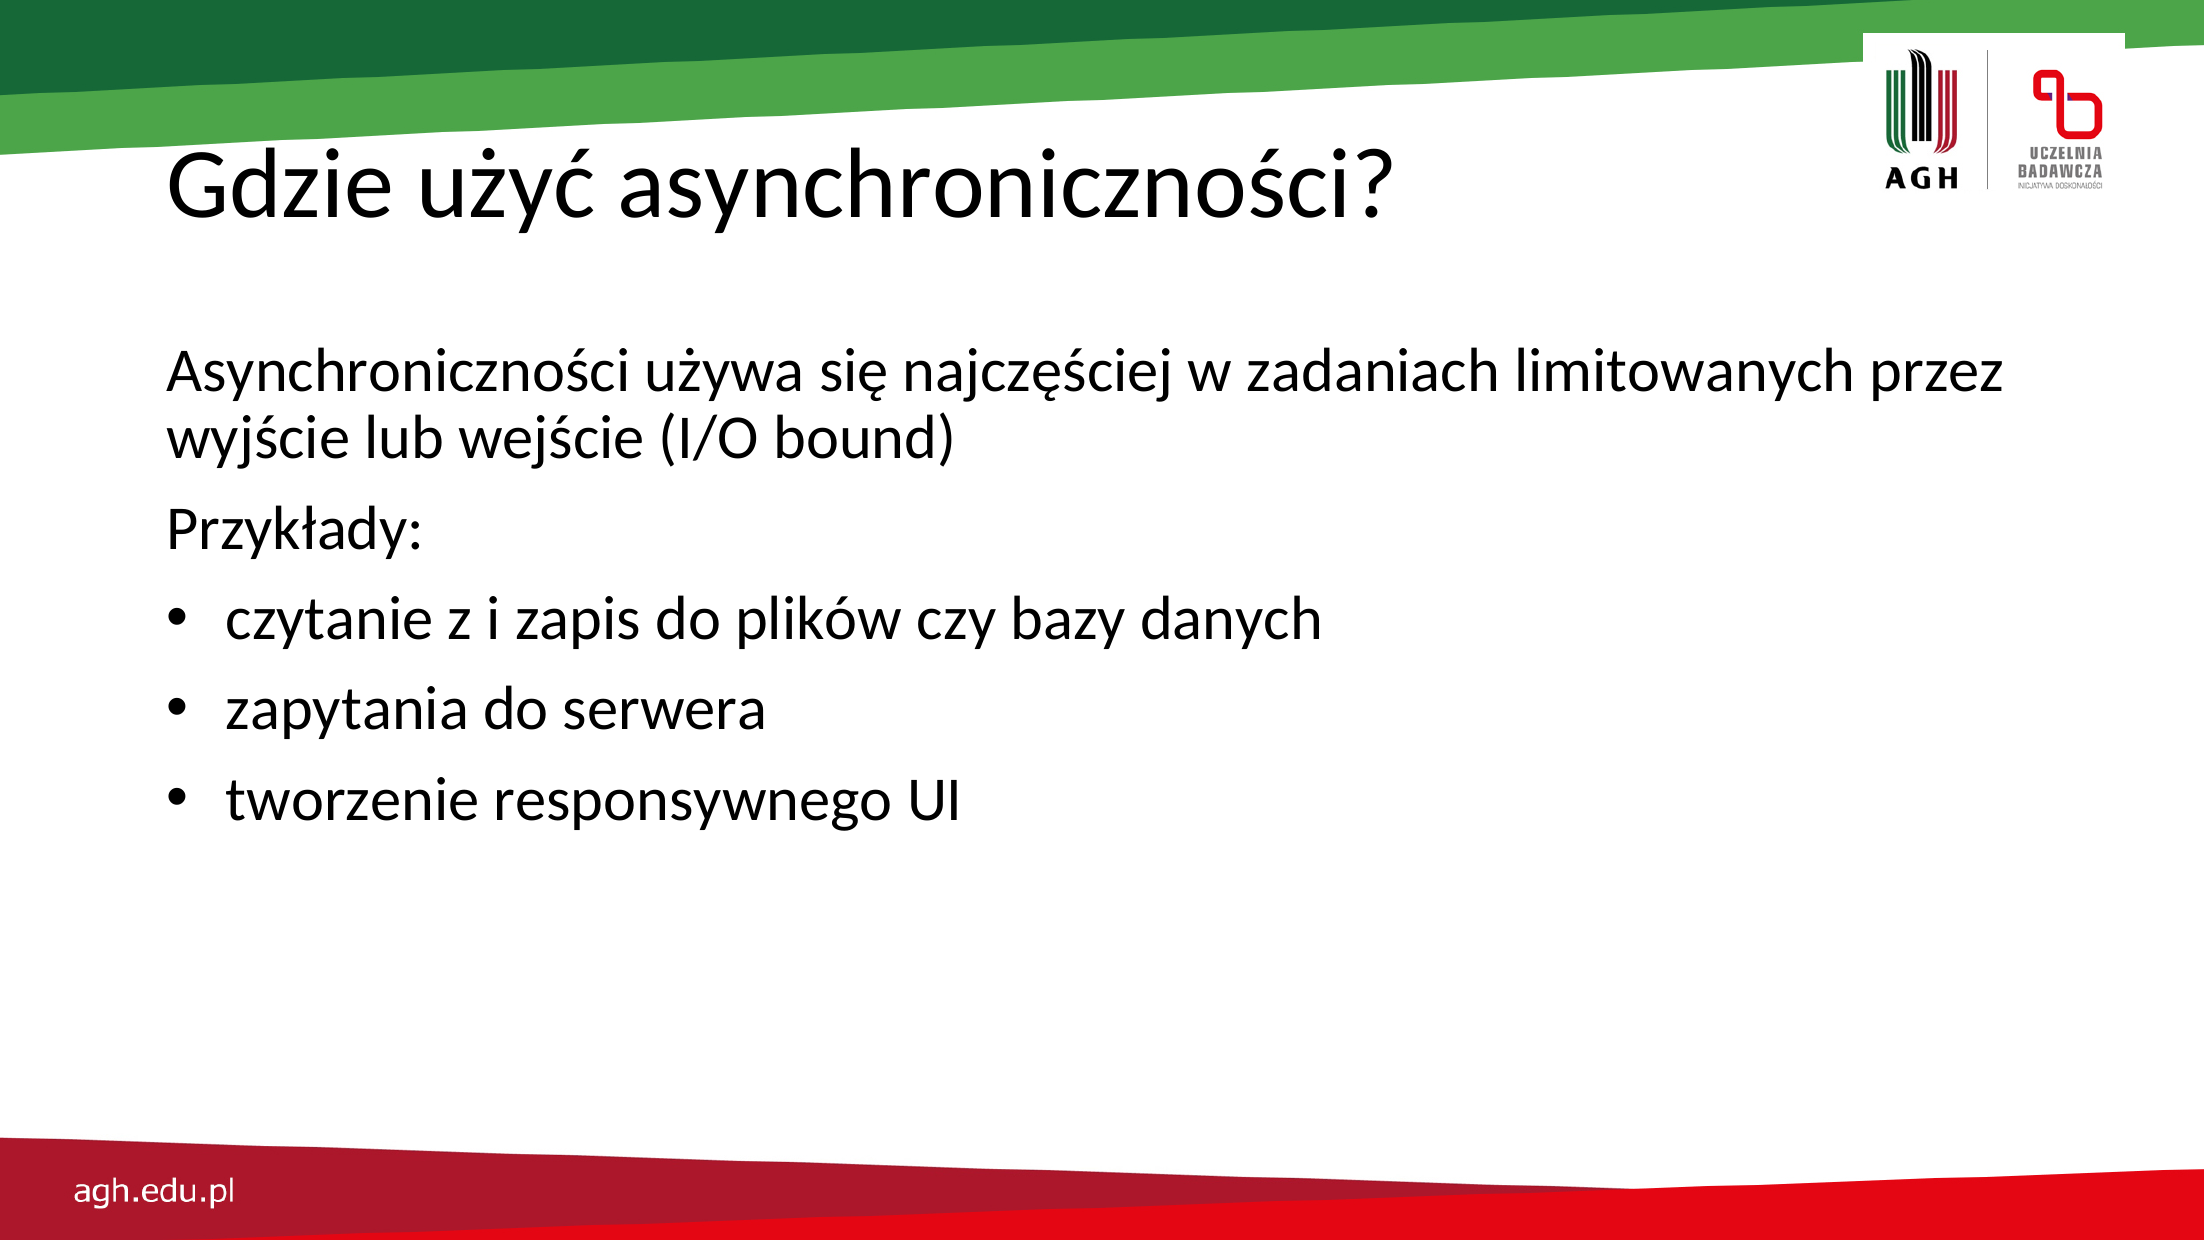

# Gdzie użyć asynchroniczności?
Asynchroniczności używa się najczęściej w zadaniach limitowanych przez wyjście lub wejście (I/O bound)
Przykłady:
czytanie z i zapis do plików czy bazy danych
zapytania do serwera
tworzenie responsywnego UI